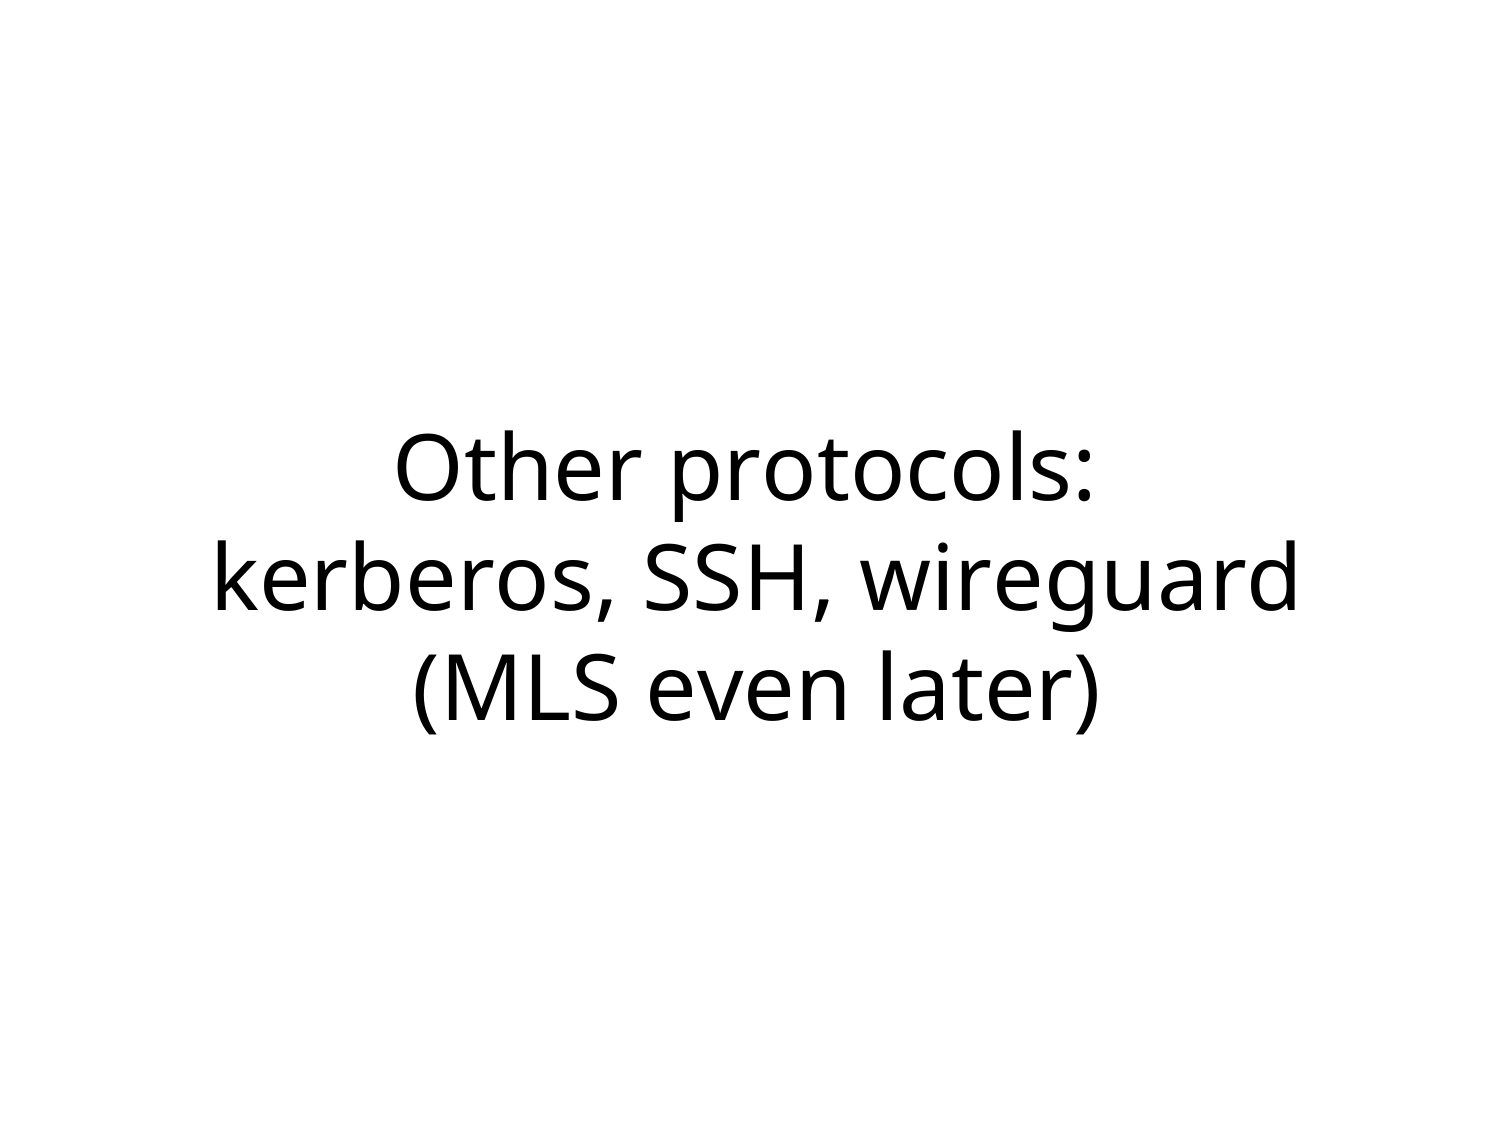

# Other protocols: kerberos, SSH, wireguard (MLS even later)